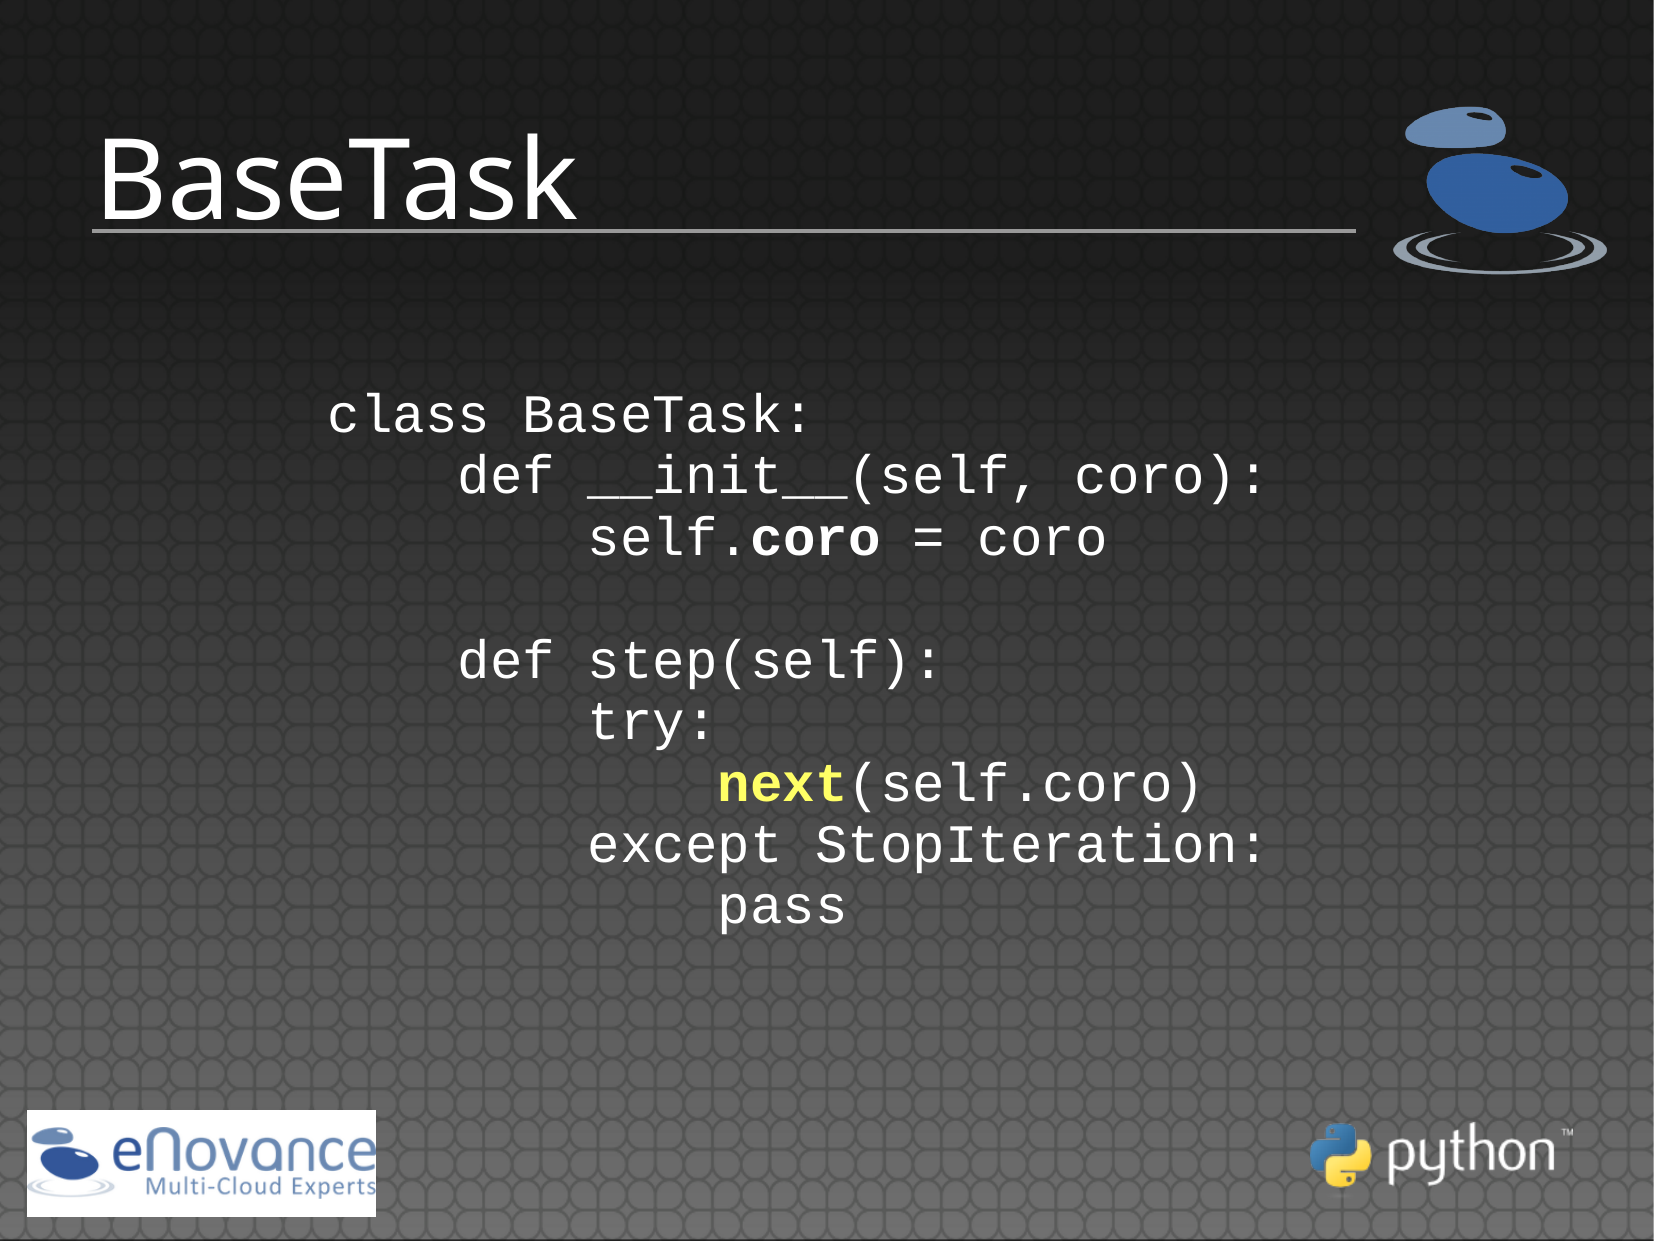

# BaseTask
class BaseTask:
 def __init__(self, coro):
 self.coro = coro
 def step(self):
 try:
 next(self.coro)
 except StopIteration:
 pass